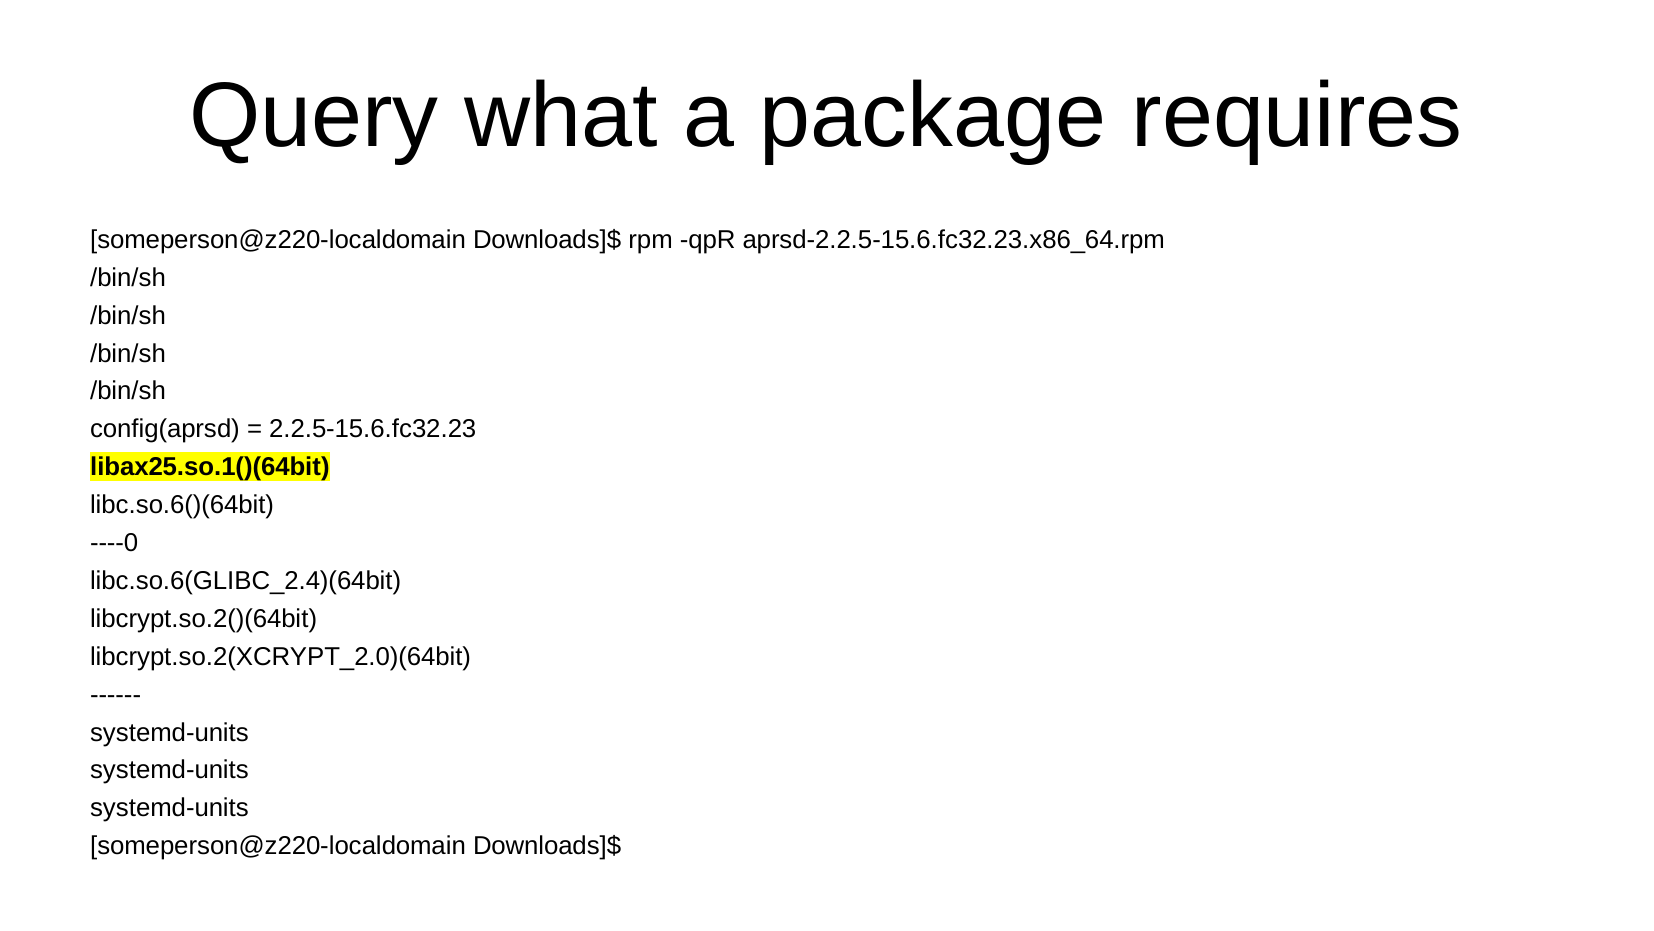

# Query what a package requires
[someperson@z220-localdomain Downloads]$ rpm -qpR aprsd-2.2.5-15.6.fc32.23.x86_64.rpm
/bin/sh
/bin/sh
/bin/sh
/bin/sh
config(aprsd) = 2.2.5-15.6.fc32.23
libax25.so.1()(64bit)
libc.so.6()(64bit)
----0
libc.so.6(GLIBC_2.4)(64bit)
libcrypt.so.2()(64bit)
libcrypt.so.2(XCRYPT_2.0)(64bit)
------
systemd-units
systemd-units
systemd-units
[someperson@z220-localdomain Downloads]$